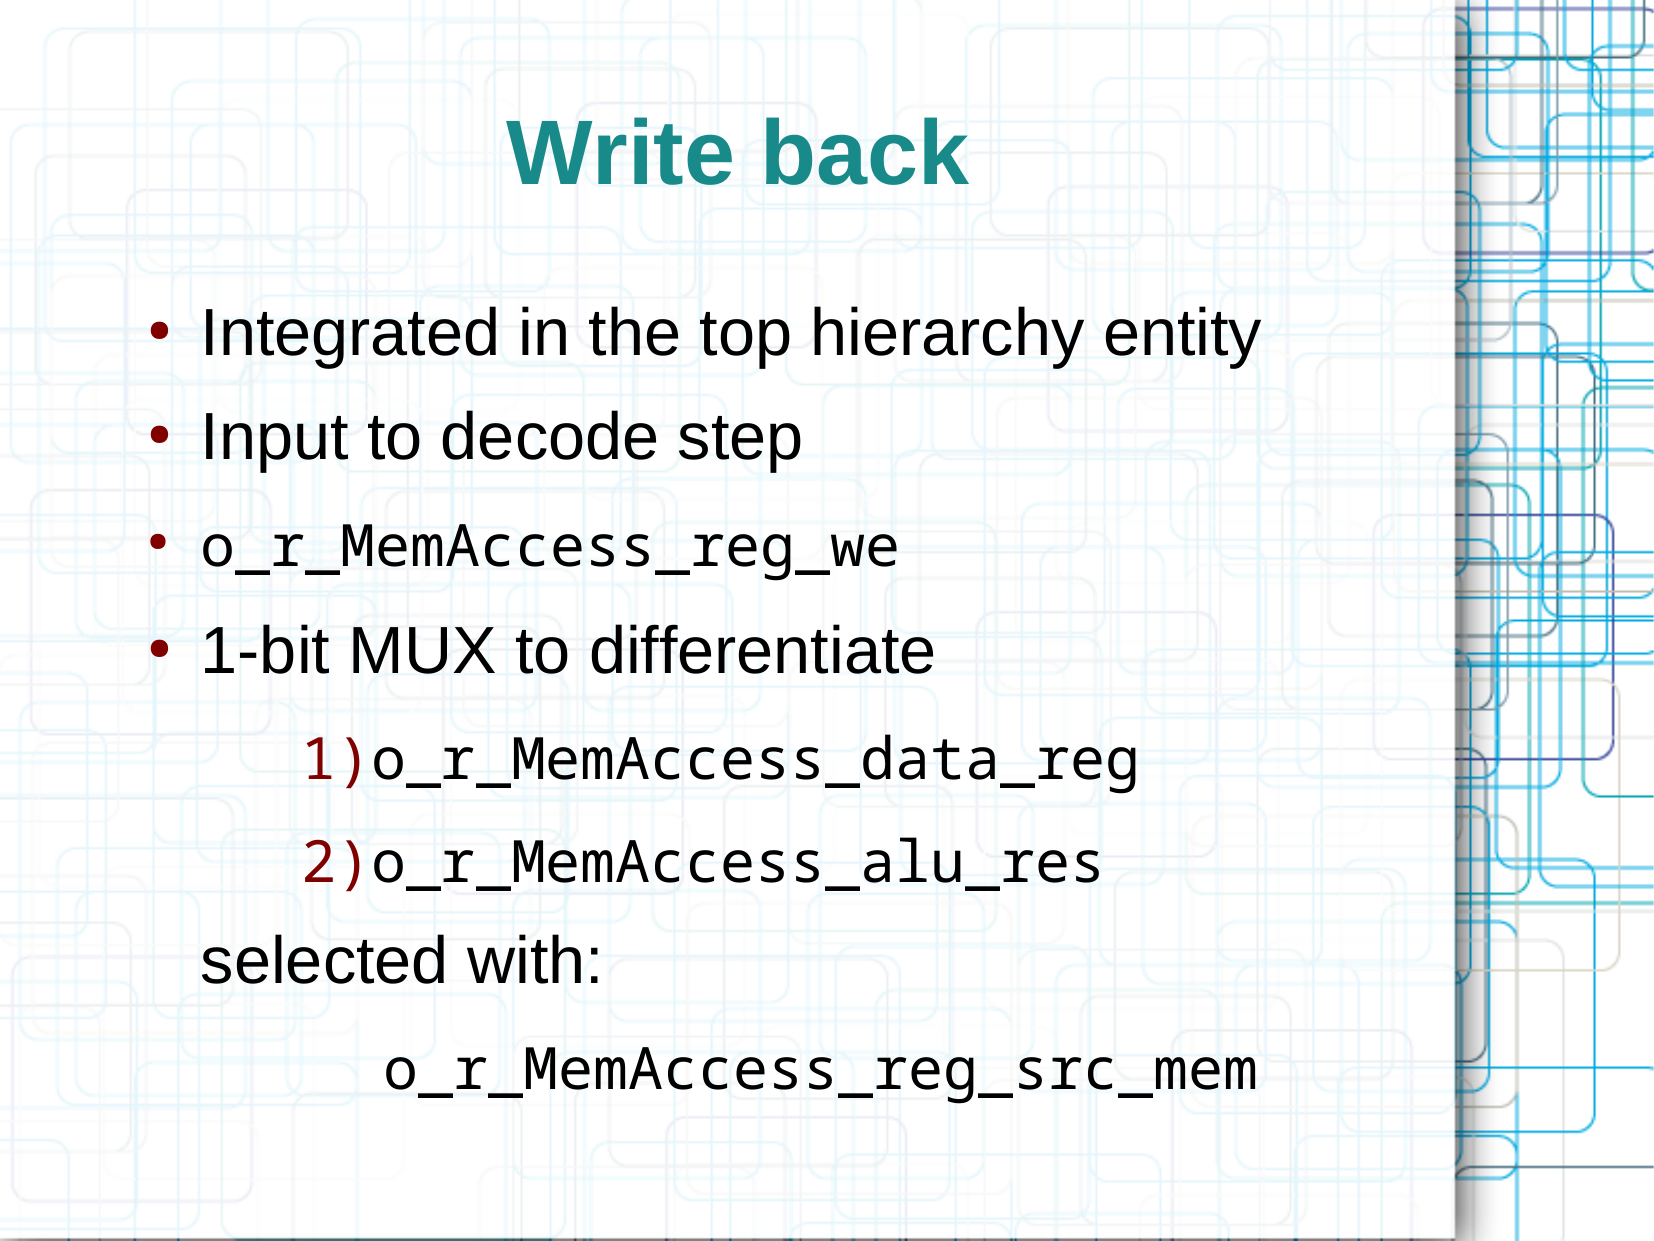

# Write back
Integrated in the top hierarchy entity
Input to decode step
o_r_MemAccess_reg_we
1-bit MUX to differentiate
o_r_MemAccess_data_reg
o_r_MemAccess_alu_res
selected with:
 o_r_MemAccess_reg_src_mem